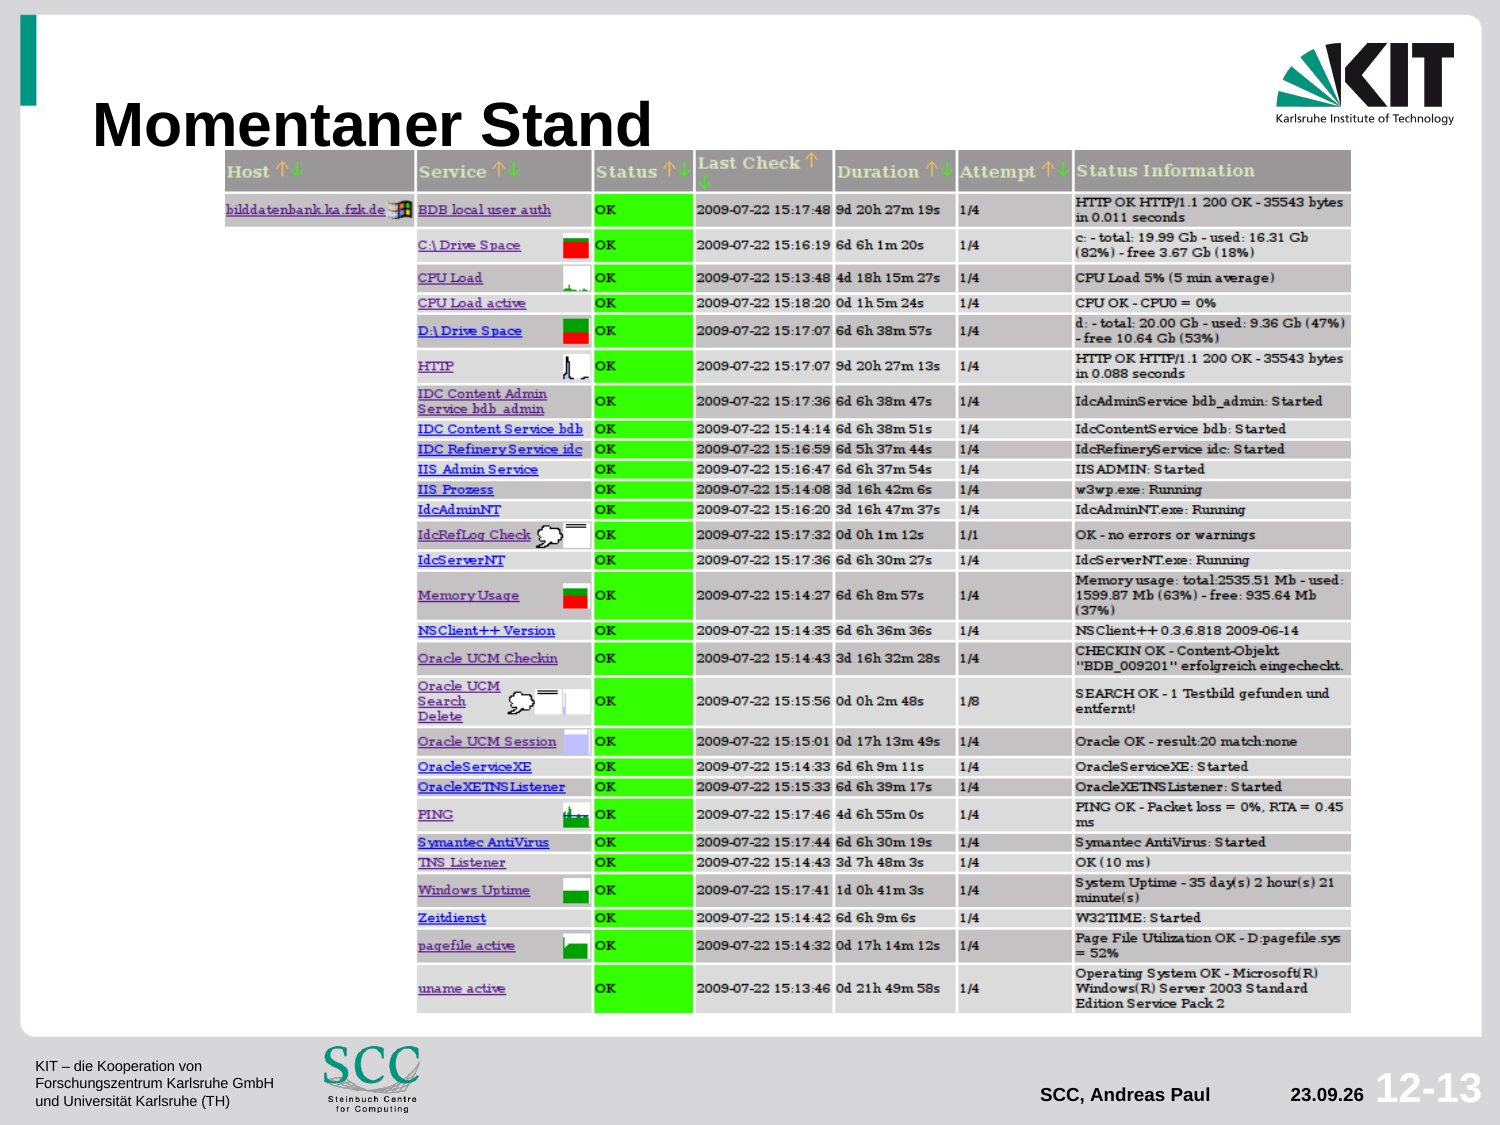

# Momentaner Stand
12
SCC, Andreas Paul